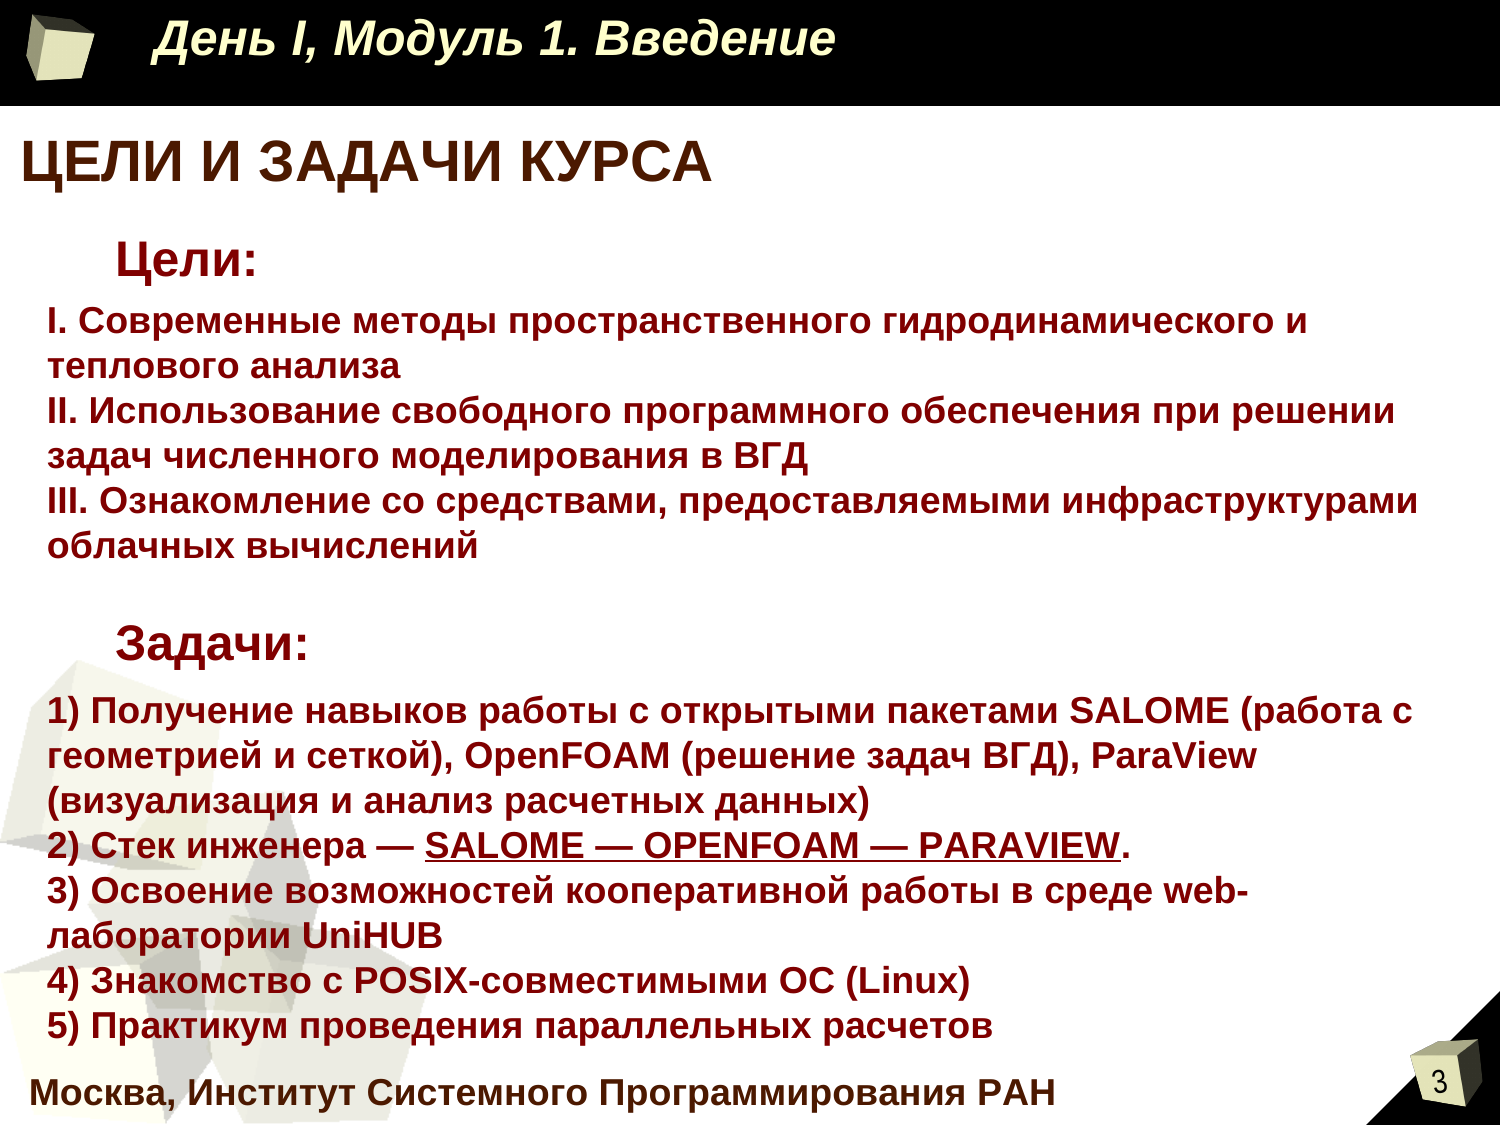

#
ЦЕЛИ И ЗАДАЧИ КУРСА
Цели:
I. Современные методы пространственного гидродинамического и теплового анализа
II. Использование свободного программного обеспечения при решении задач численного моделирования в ВГД
III. Ознакомление со средствами, предоставляемыми инфраструктурами облачных вычислений
Задачи:
1) Получение навыков работы с открытыми пакетами SALOME (работа с геометрией и сеткой), OpenFOAM (решение задач ВГД), ParaView (визуализация и анализ расчетных данных)
2) Стек инженера — SALOME — OPENFOAM — PARAVIEW.
3) Освоение возможностей кооперативной работы в среде web-лаборатории UniHUB
4) Знакомство с POSIX-совместимыми ОС (Linux)
5) Практикум проведения параллельных расчетов